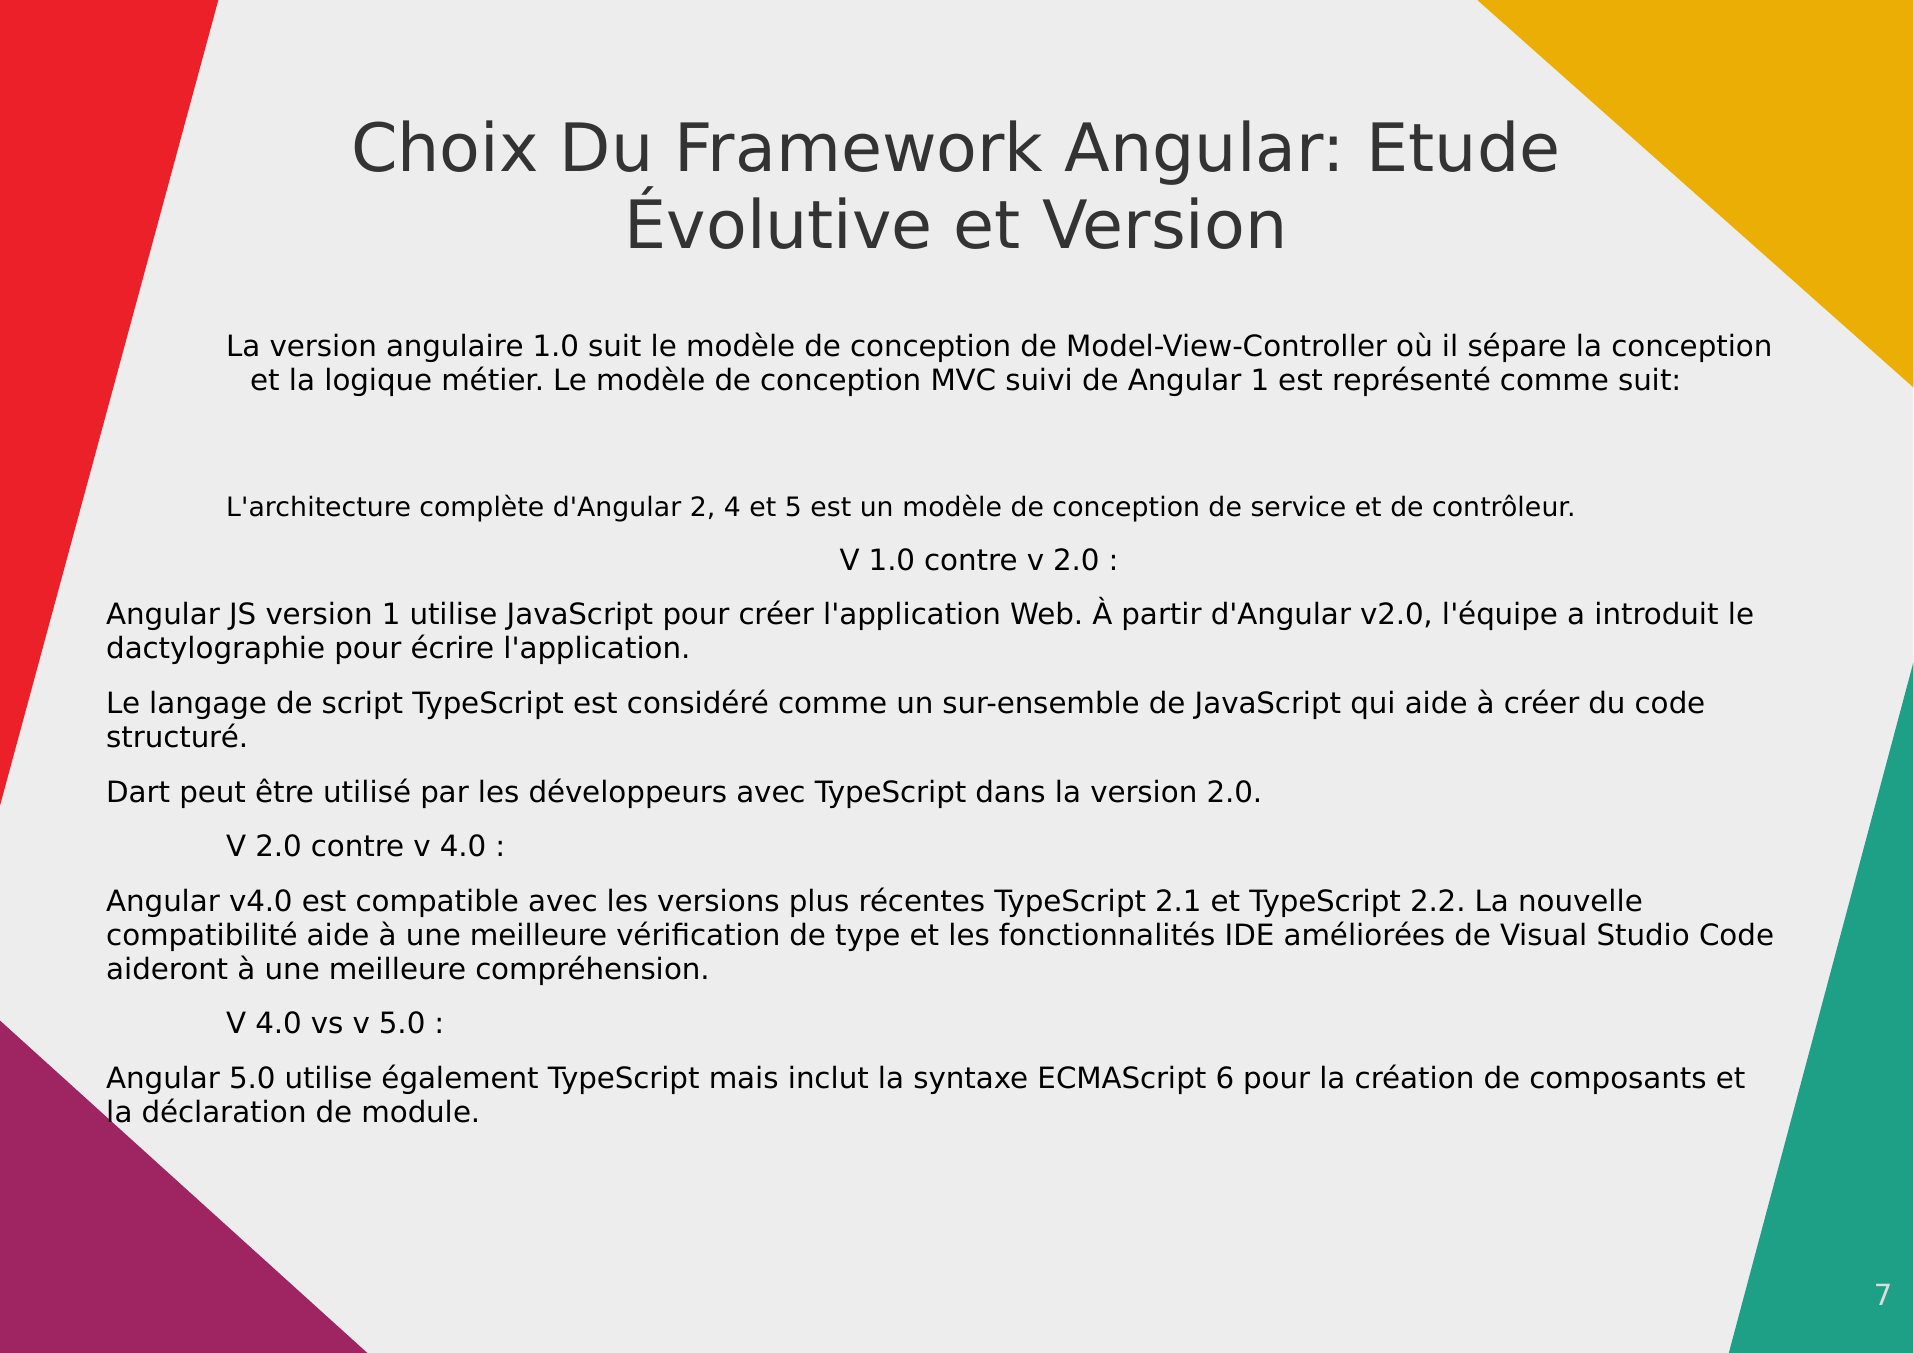

# Choix Du Framework Angular: Etude Évolutive et Version
La version angulaire 1.0 suit le modèle de conception de Model-View-Controller où il sépare la conception et la logique métier. Le modèle de conception MVC suivi de Angular 1 est représenté comme suit:
L'architecture complète d'Angular 2, 4 et 5 est un modèle de conception de service et de contrôleur.
V 1.0 contre v 2.0 :
Angular JS version 1 utilise JavaScript pour créer l'application Web. À partir d'Angular v2.0, l'équipe a introduit le dactylographie pour écrire l'application.
Le langage de script TypeScript est considéré comme un sur-ensemble de JavaScript qui aide à créer du code structuré.
Dart peut être utilisé par les développeurs avec TypeScript dans la version 2.0.
V 2.0 contre v 4.0 :
Angular v4.0 est compatible avec les versions plus récentes TypeScript 2.1 et TypeScript 2.2. La nouvelle compatibilité aide à une meilleure vérification de type et les fonctionnalités IDE améliorées de Visual Studio Code aideront à une meilleure compréhension.
V 4.0 vs v 5.0 :
Angular 5.0 utilise également TypeScript mais inclut la syntaxe ECMAScript 6 pour la création de composants et la déclaration de module.
7